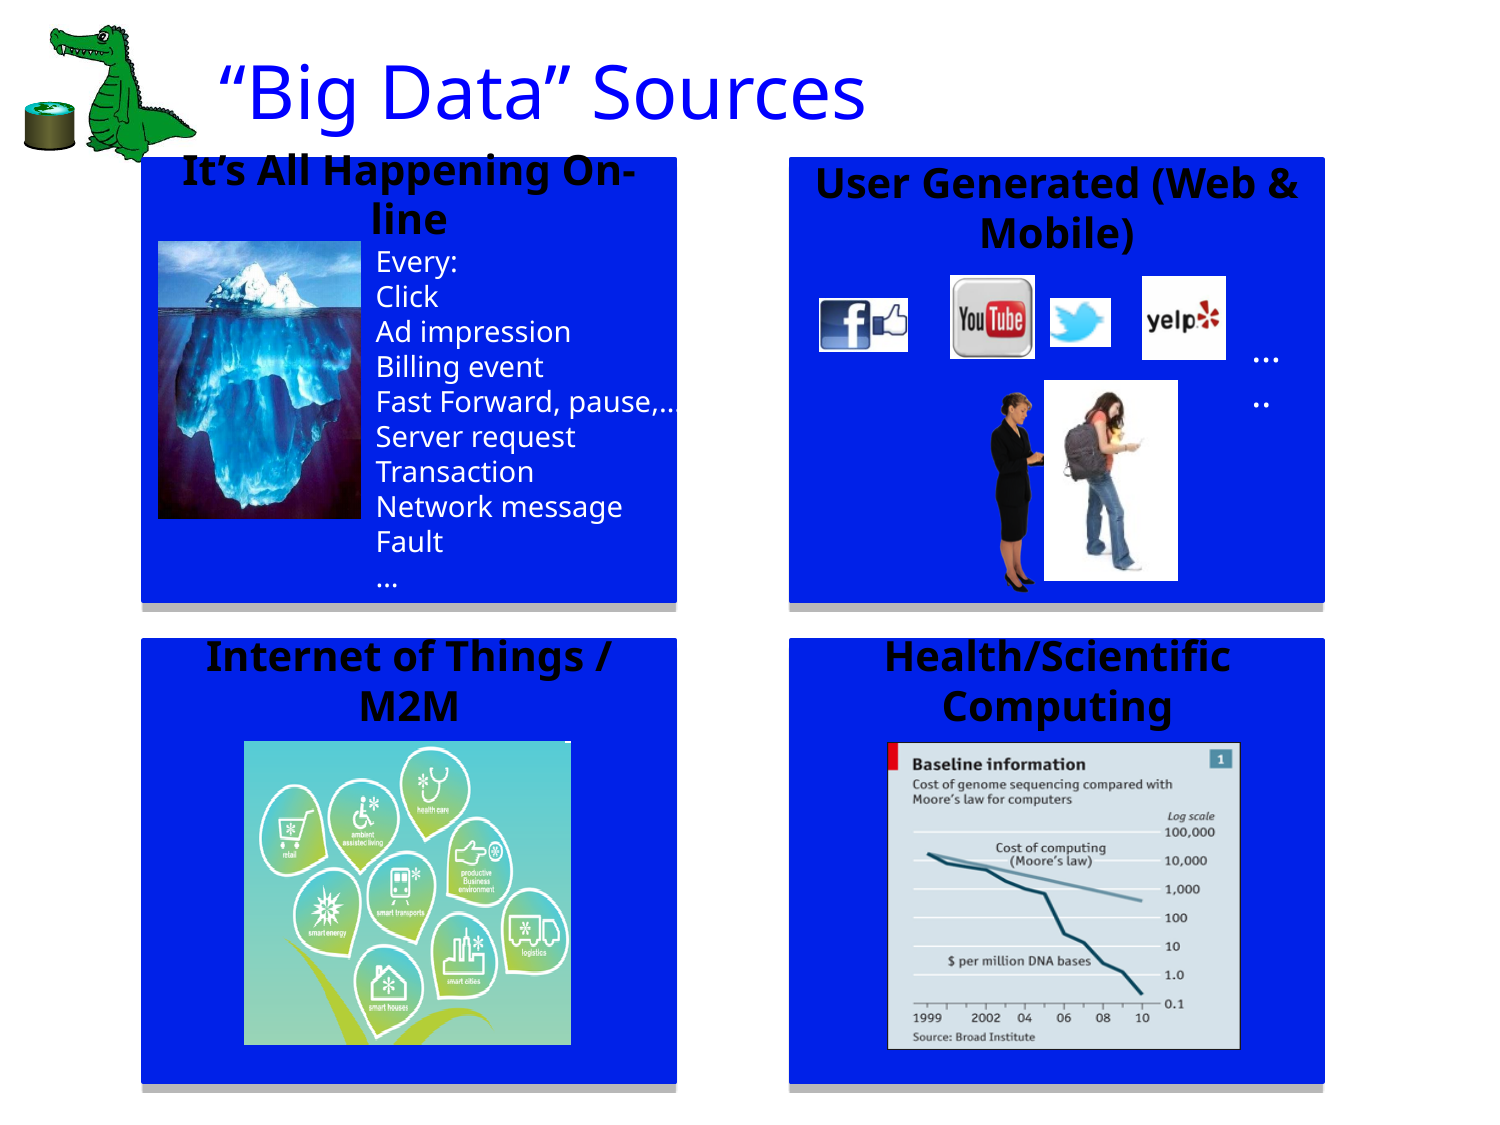

# “Big Data” Sources
It’s All Happening On-line
User Generated (Web & Mobile)
Every:
Click
Ad impression
Billing event
Fast Forward, pause,…
Server request
Transaction
Network message
Fault
…
…..
Internet of Things / M2M
Health/Scientific Computing